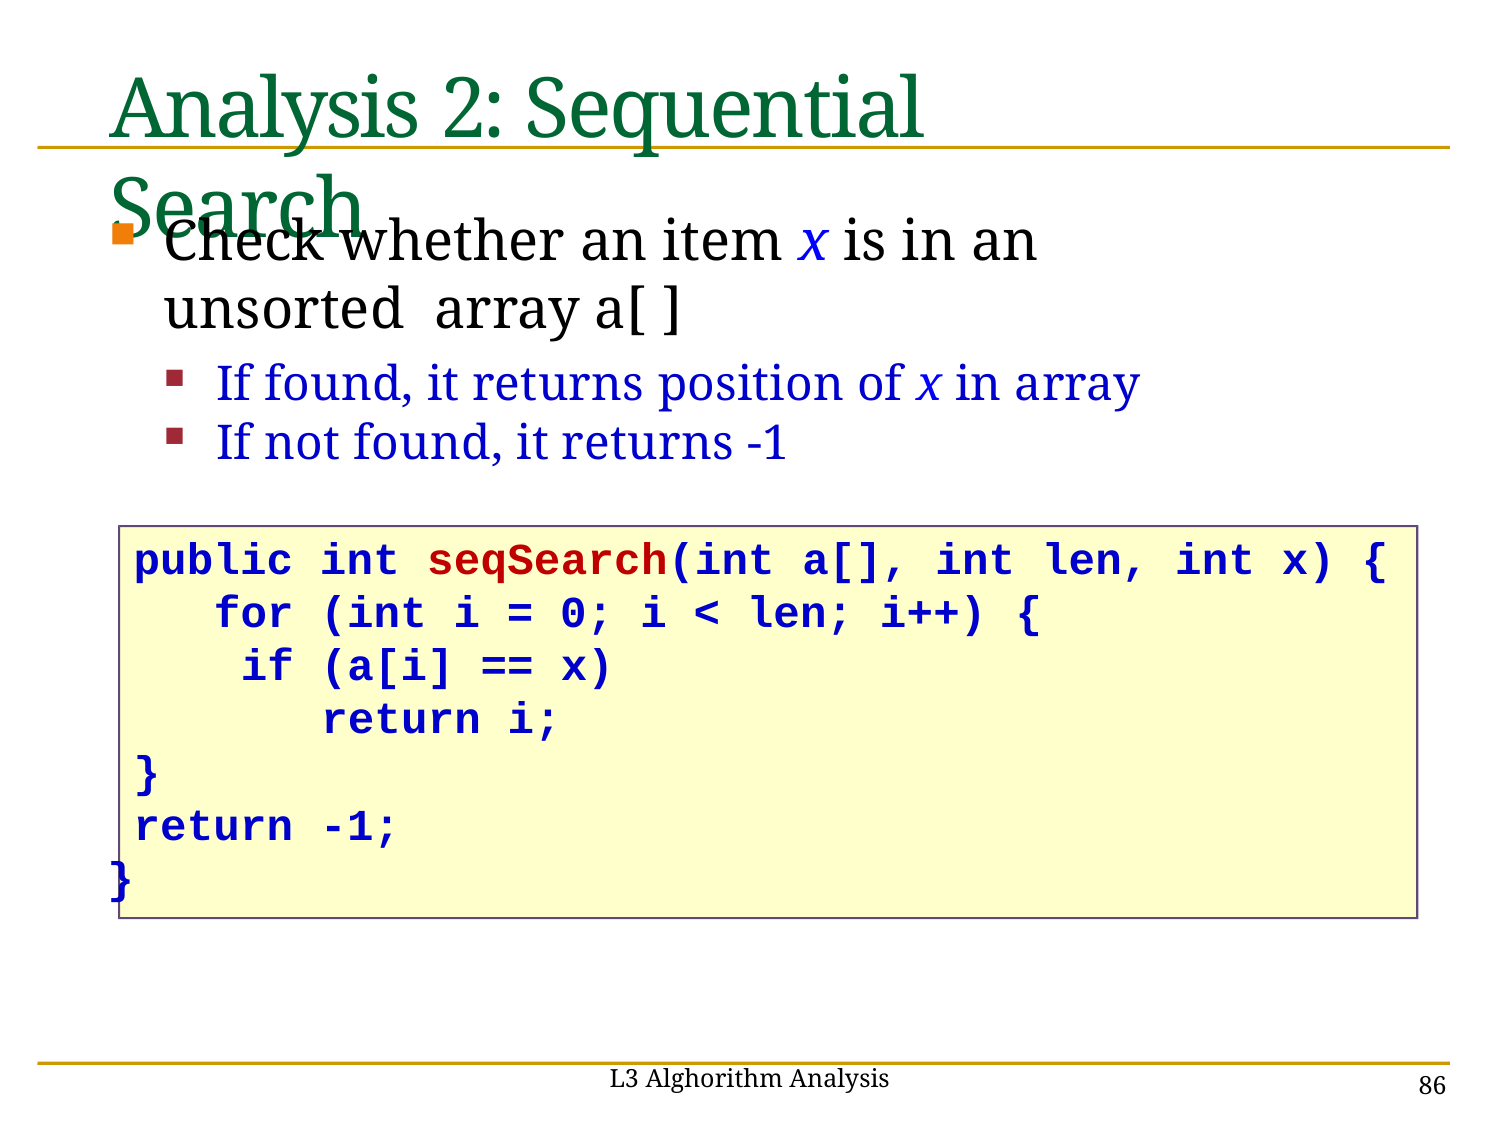

# Analysis 2: Sequential Search
Check whether an item x is in an unsorted array a[ ]
If found, it returns position of x in array
If not found, it returns -1
public int seqSearch(int a[], int len, int x) { for (int i = 0; i < len; i++) {
if (a[i] == x) return i;
}
return -1;
}
L3 Alghorithm Analysis